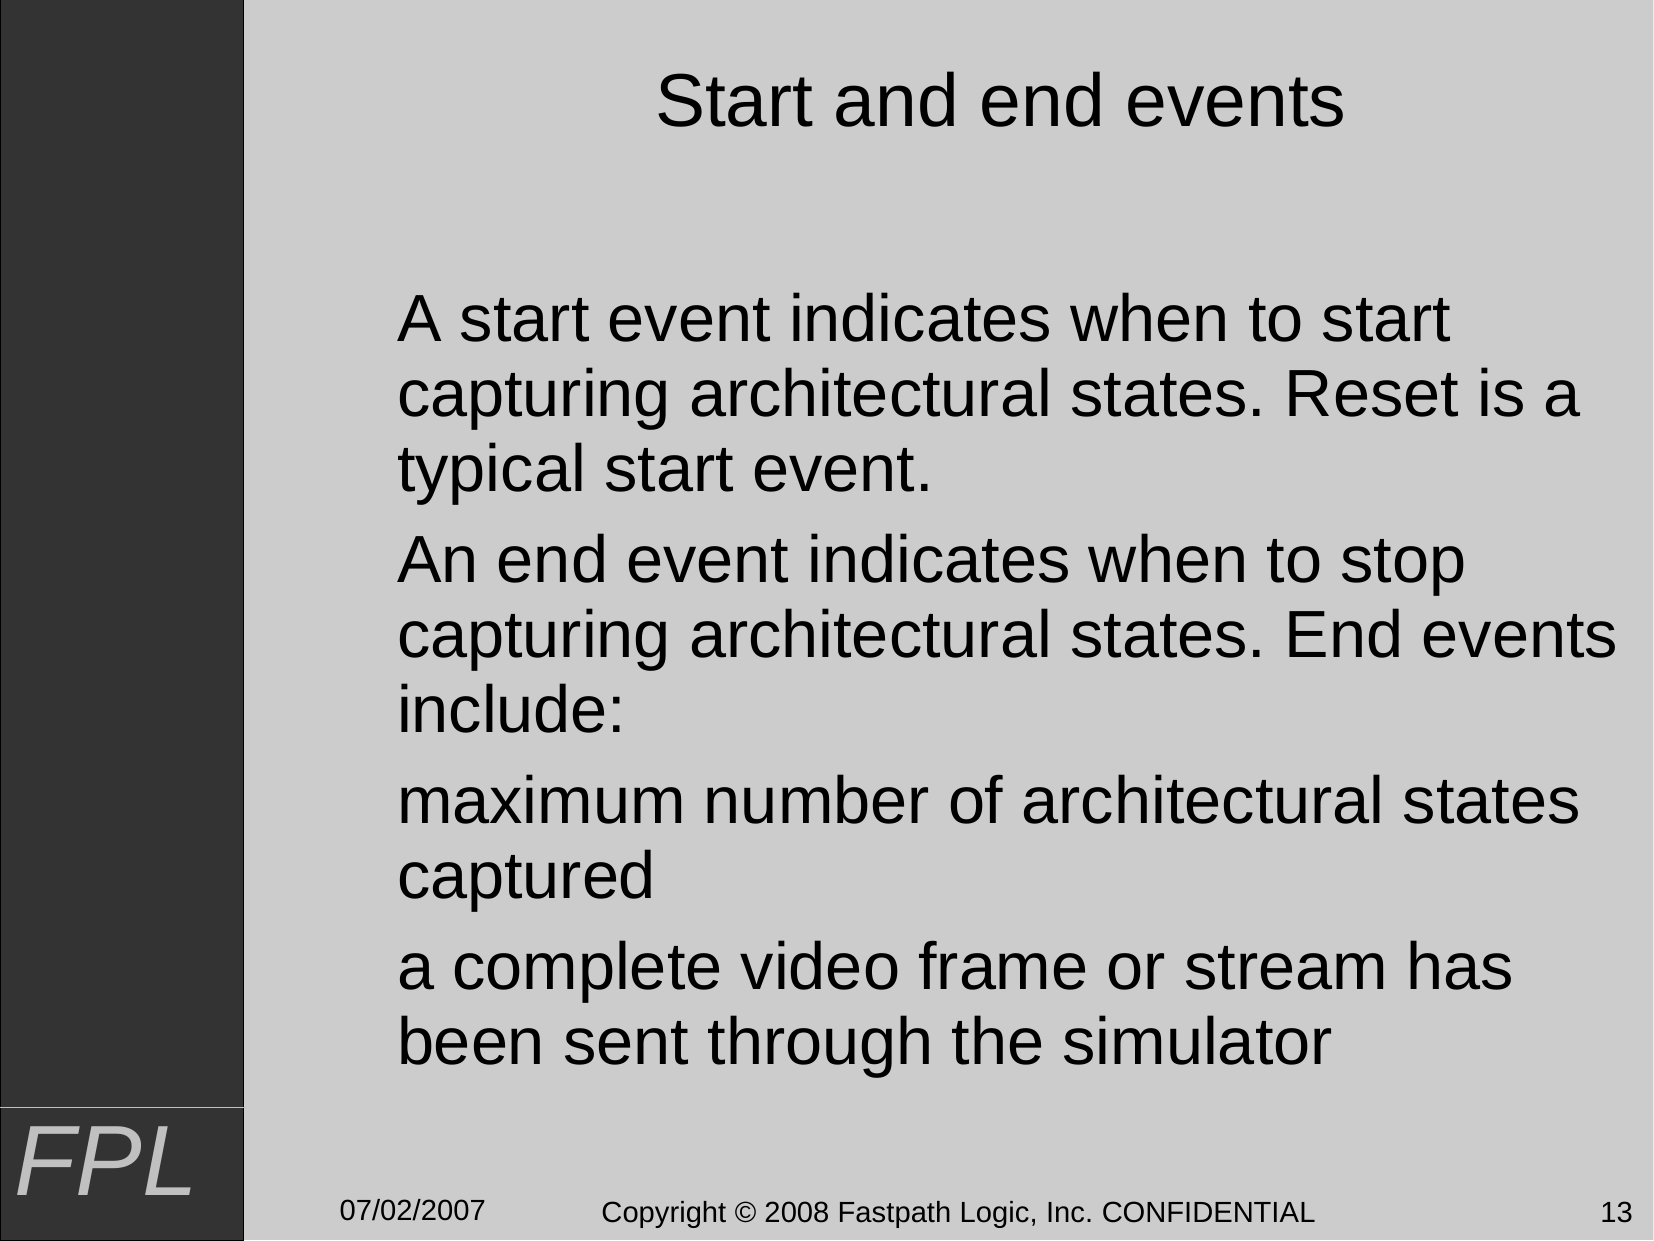

# Start and end events
A start event indicates when to start capturing architectural states. Reset is a typical start event.
An end event indicates when to stop capturing architectural states. End events include:
maximum number of architectural states captured
a complete video frame or stream has been sent through the simulator
07/02/2007
13
© 2007 FASTPATH LOGIC INC.